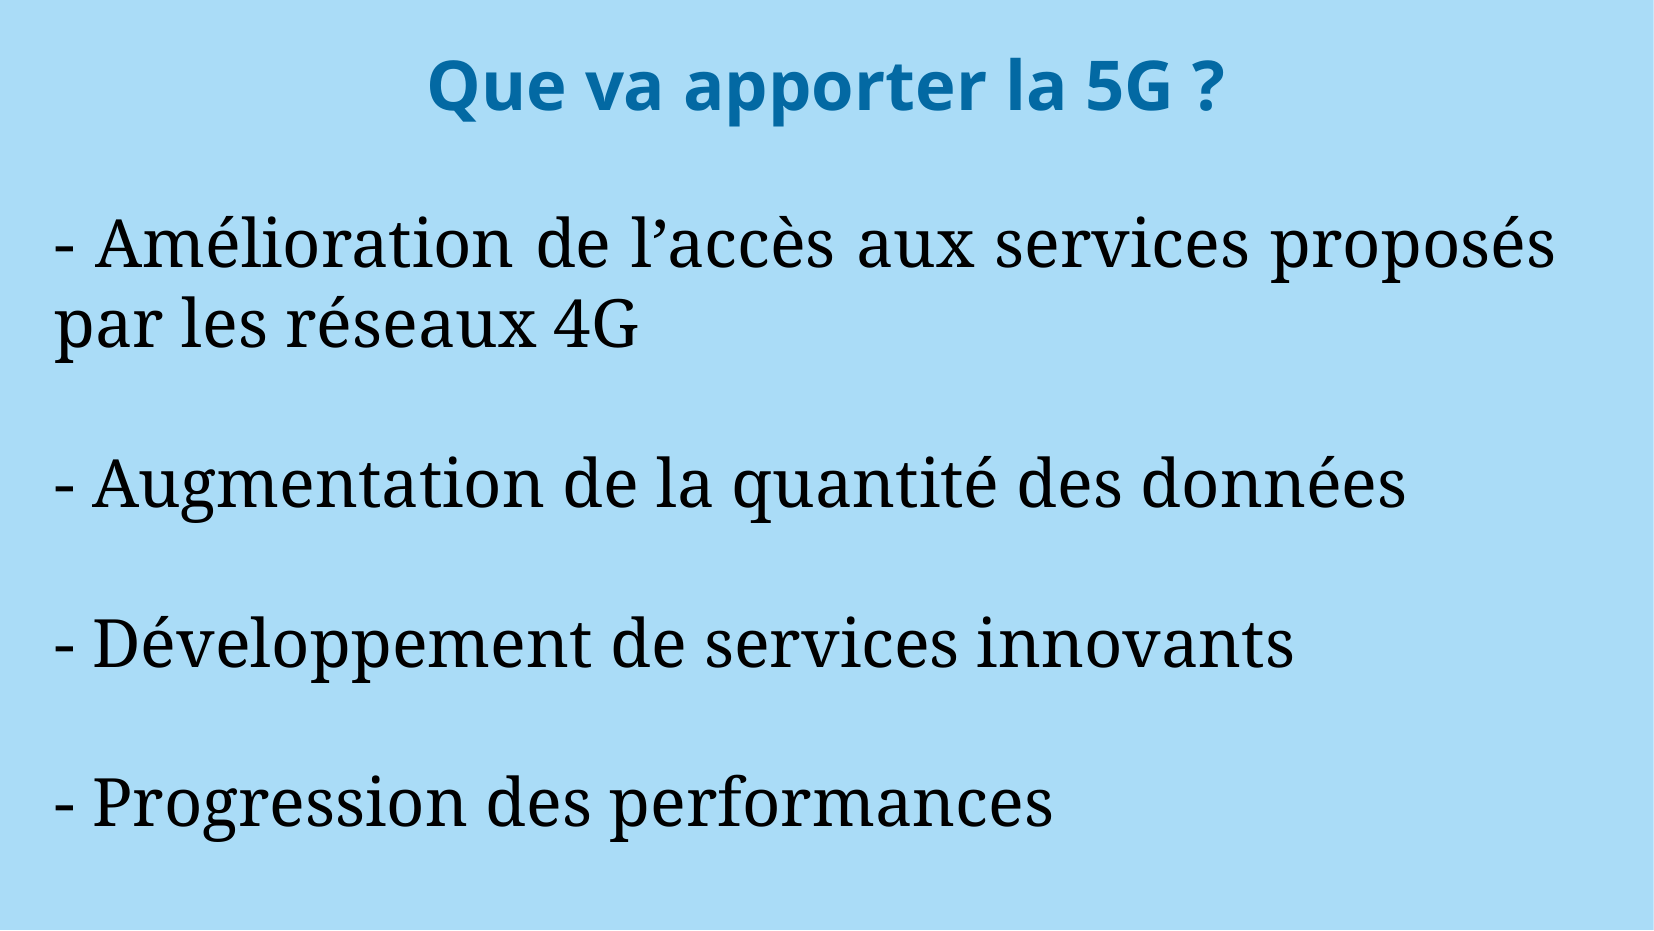

# Que va apporter la 5G ?
- Amélioration de l’accès aux services proposés par les réseaux 4G
- Augmentation de la quantité des données
- Développement de services innovants
- Progression des performances